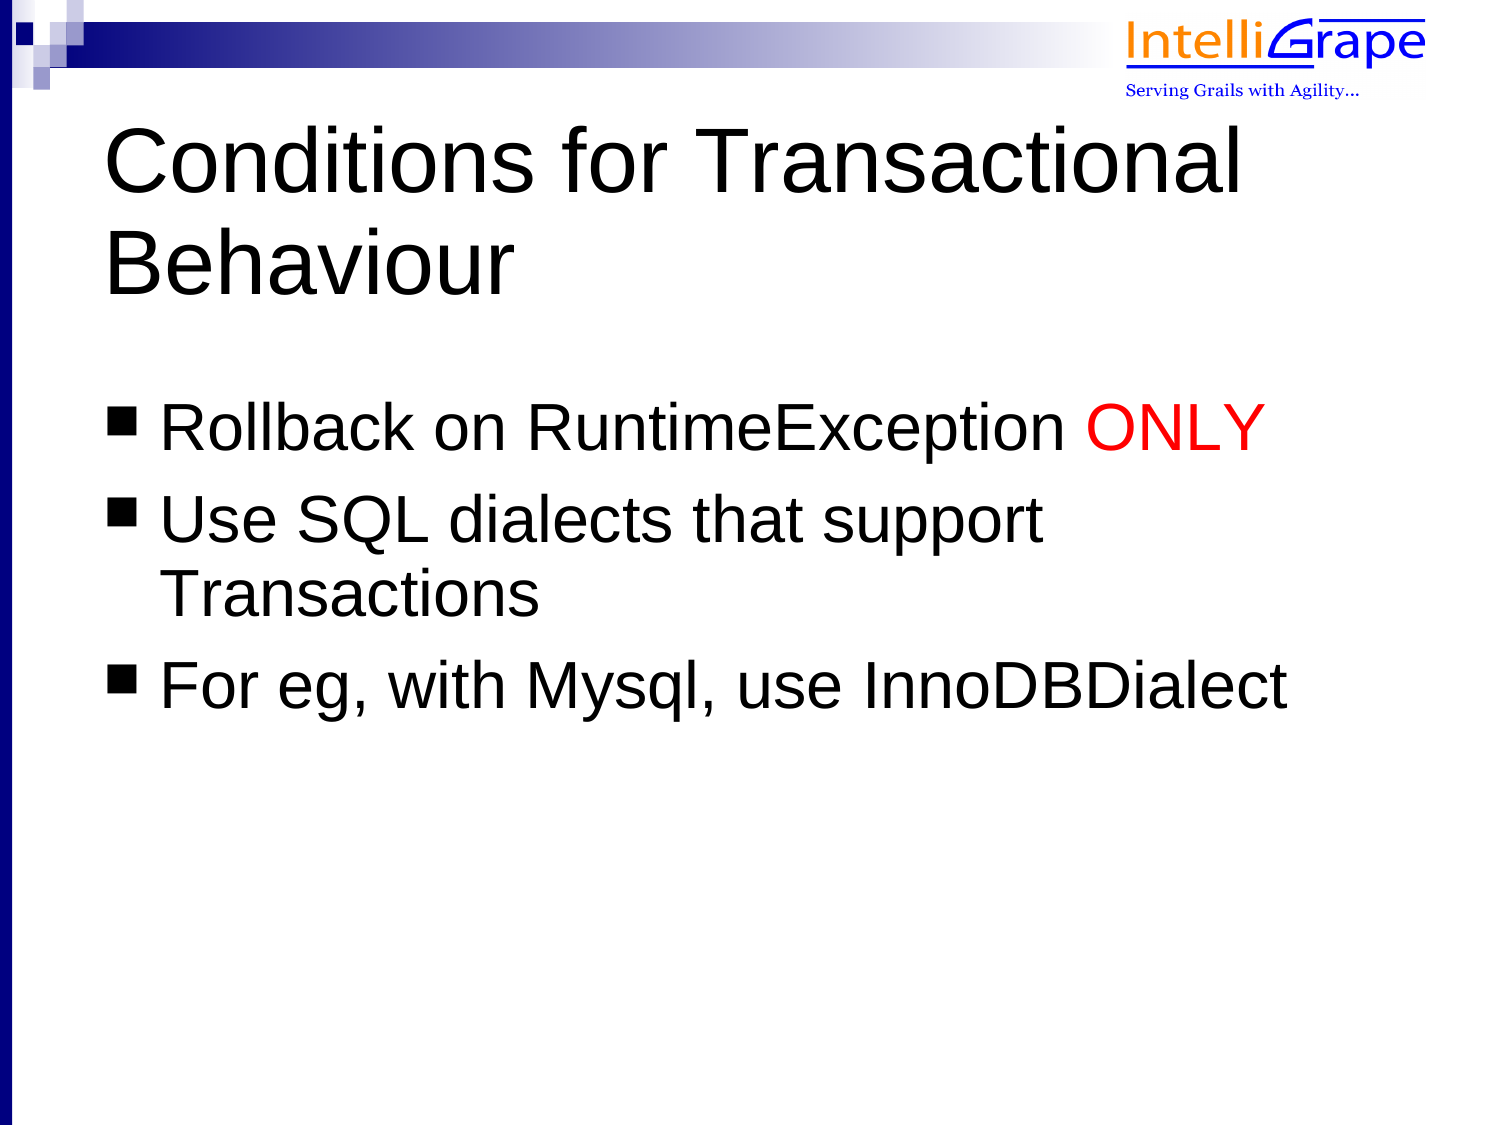

# Conditions for Transactional Behaviour
Rollback on RuntimeException ONLY
Use SQL dialects that support Transactions
For eg, with Mysql, use InnoDBDialect